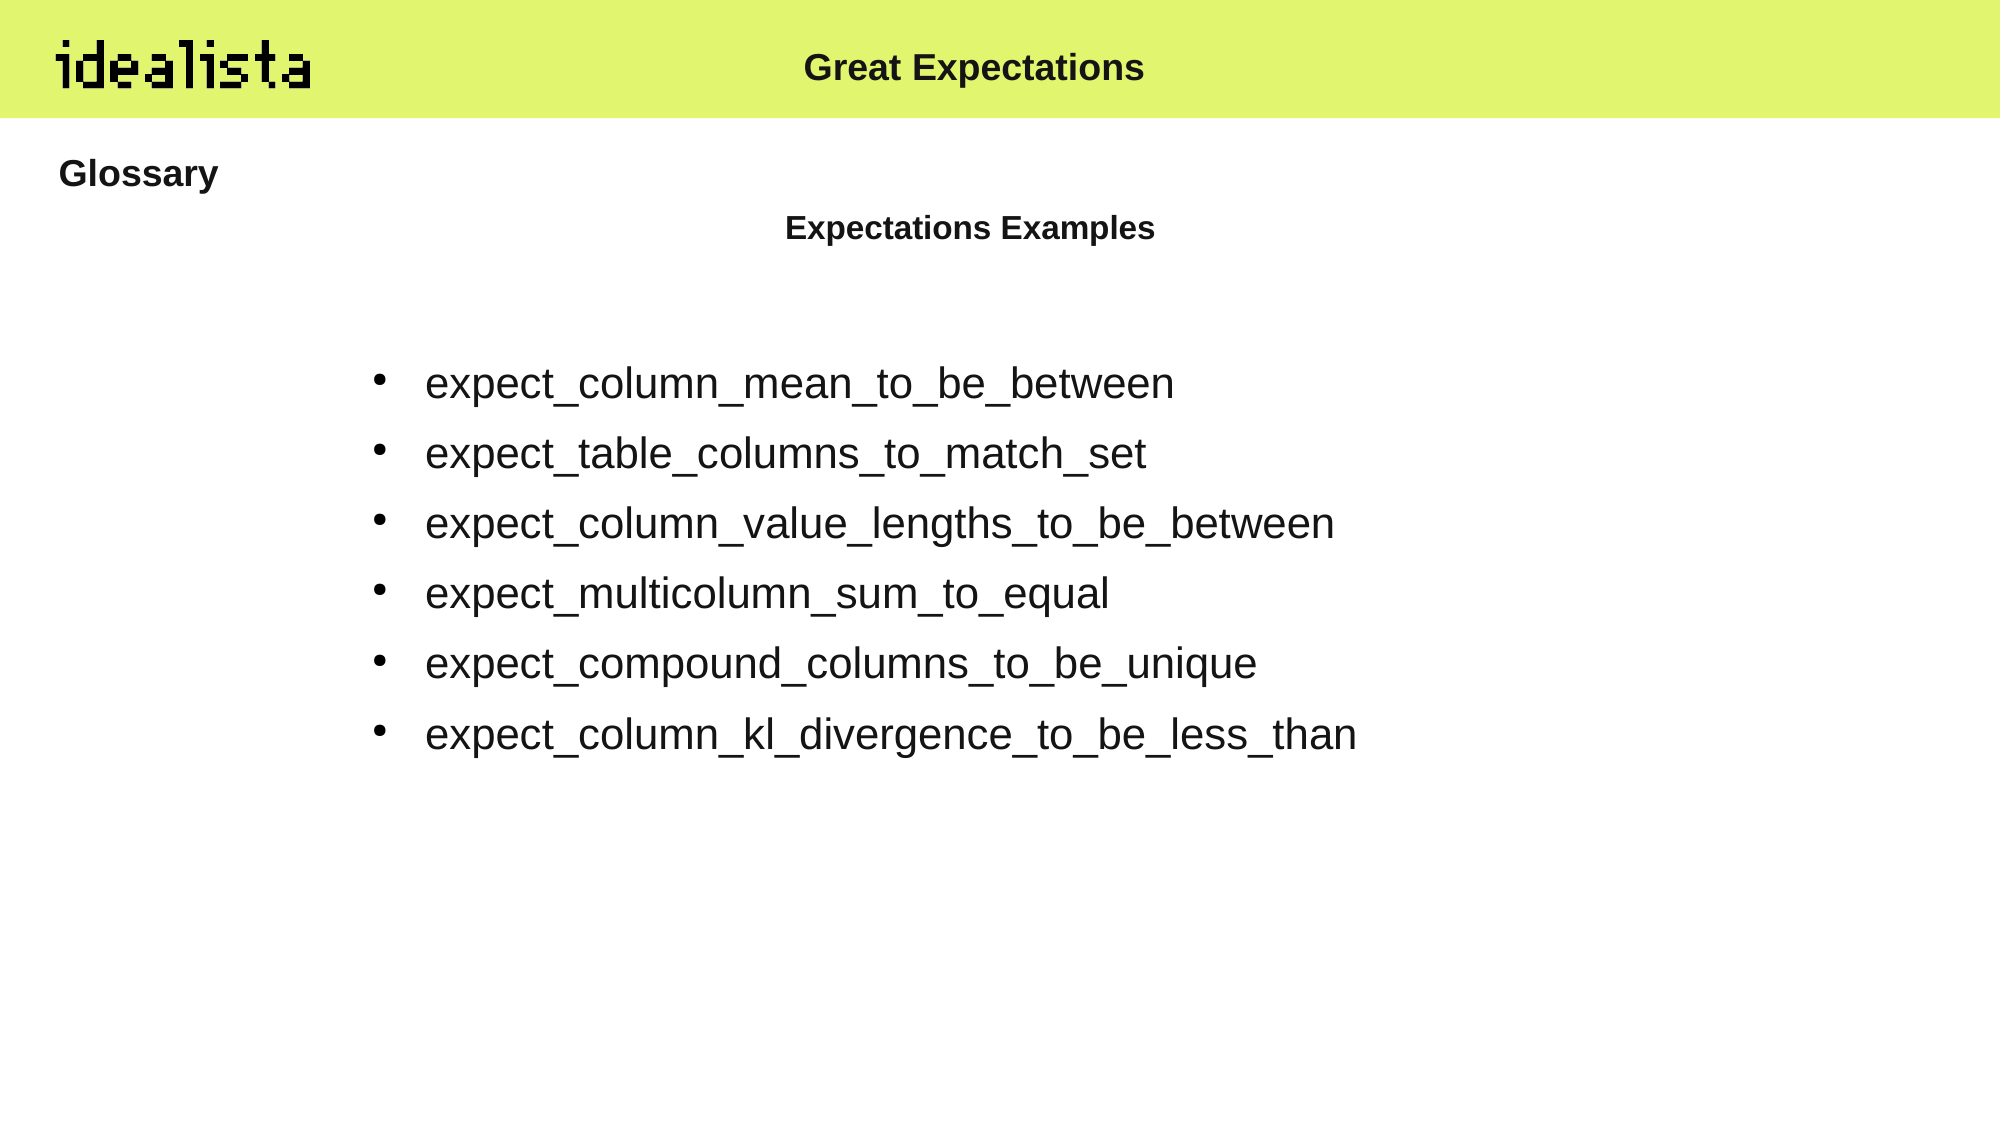

# Great Expectations
Glossary
Expectations Examples
expect_column_mean_to_be_between
expect_table_columns_to_match_set
expect_column_value_lengths_to_be_between
expect_multicolumn_sum_to_equal
expect_compound_columns_to_be_unique
expect_column_kl_divergence_to_be_less_than